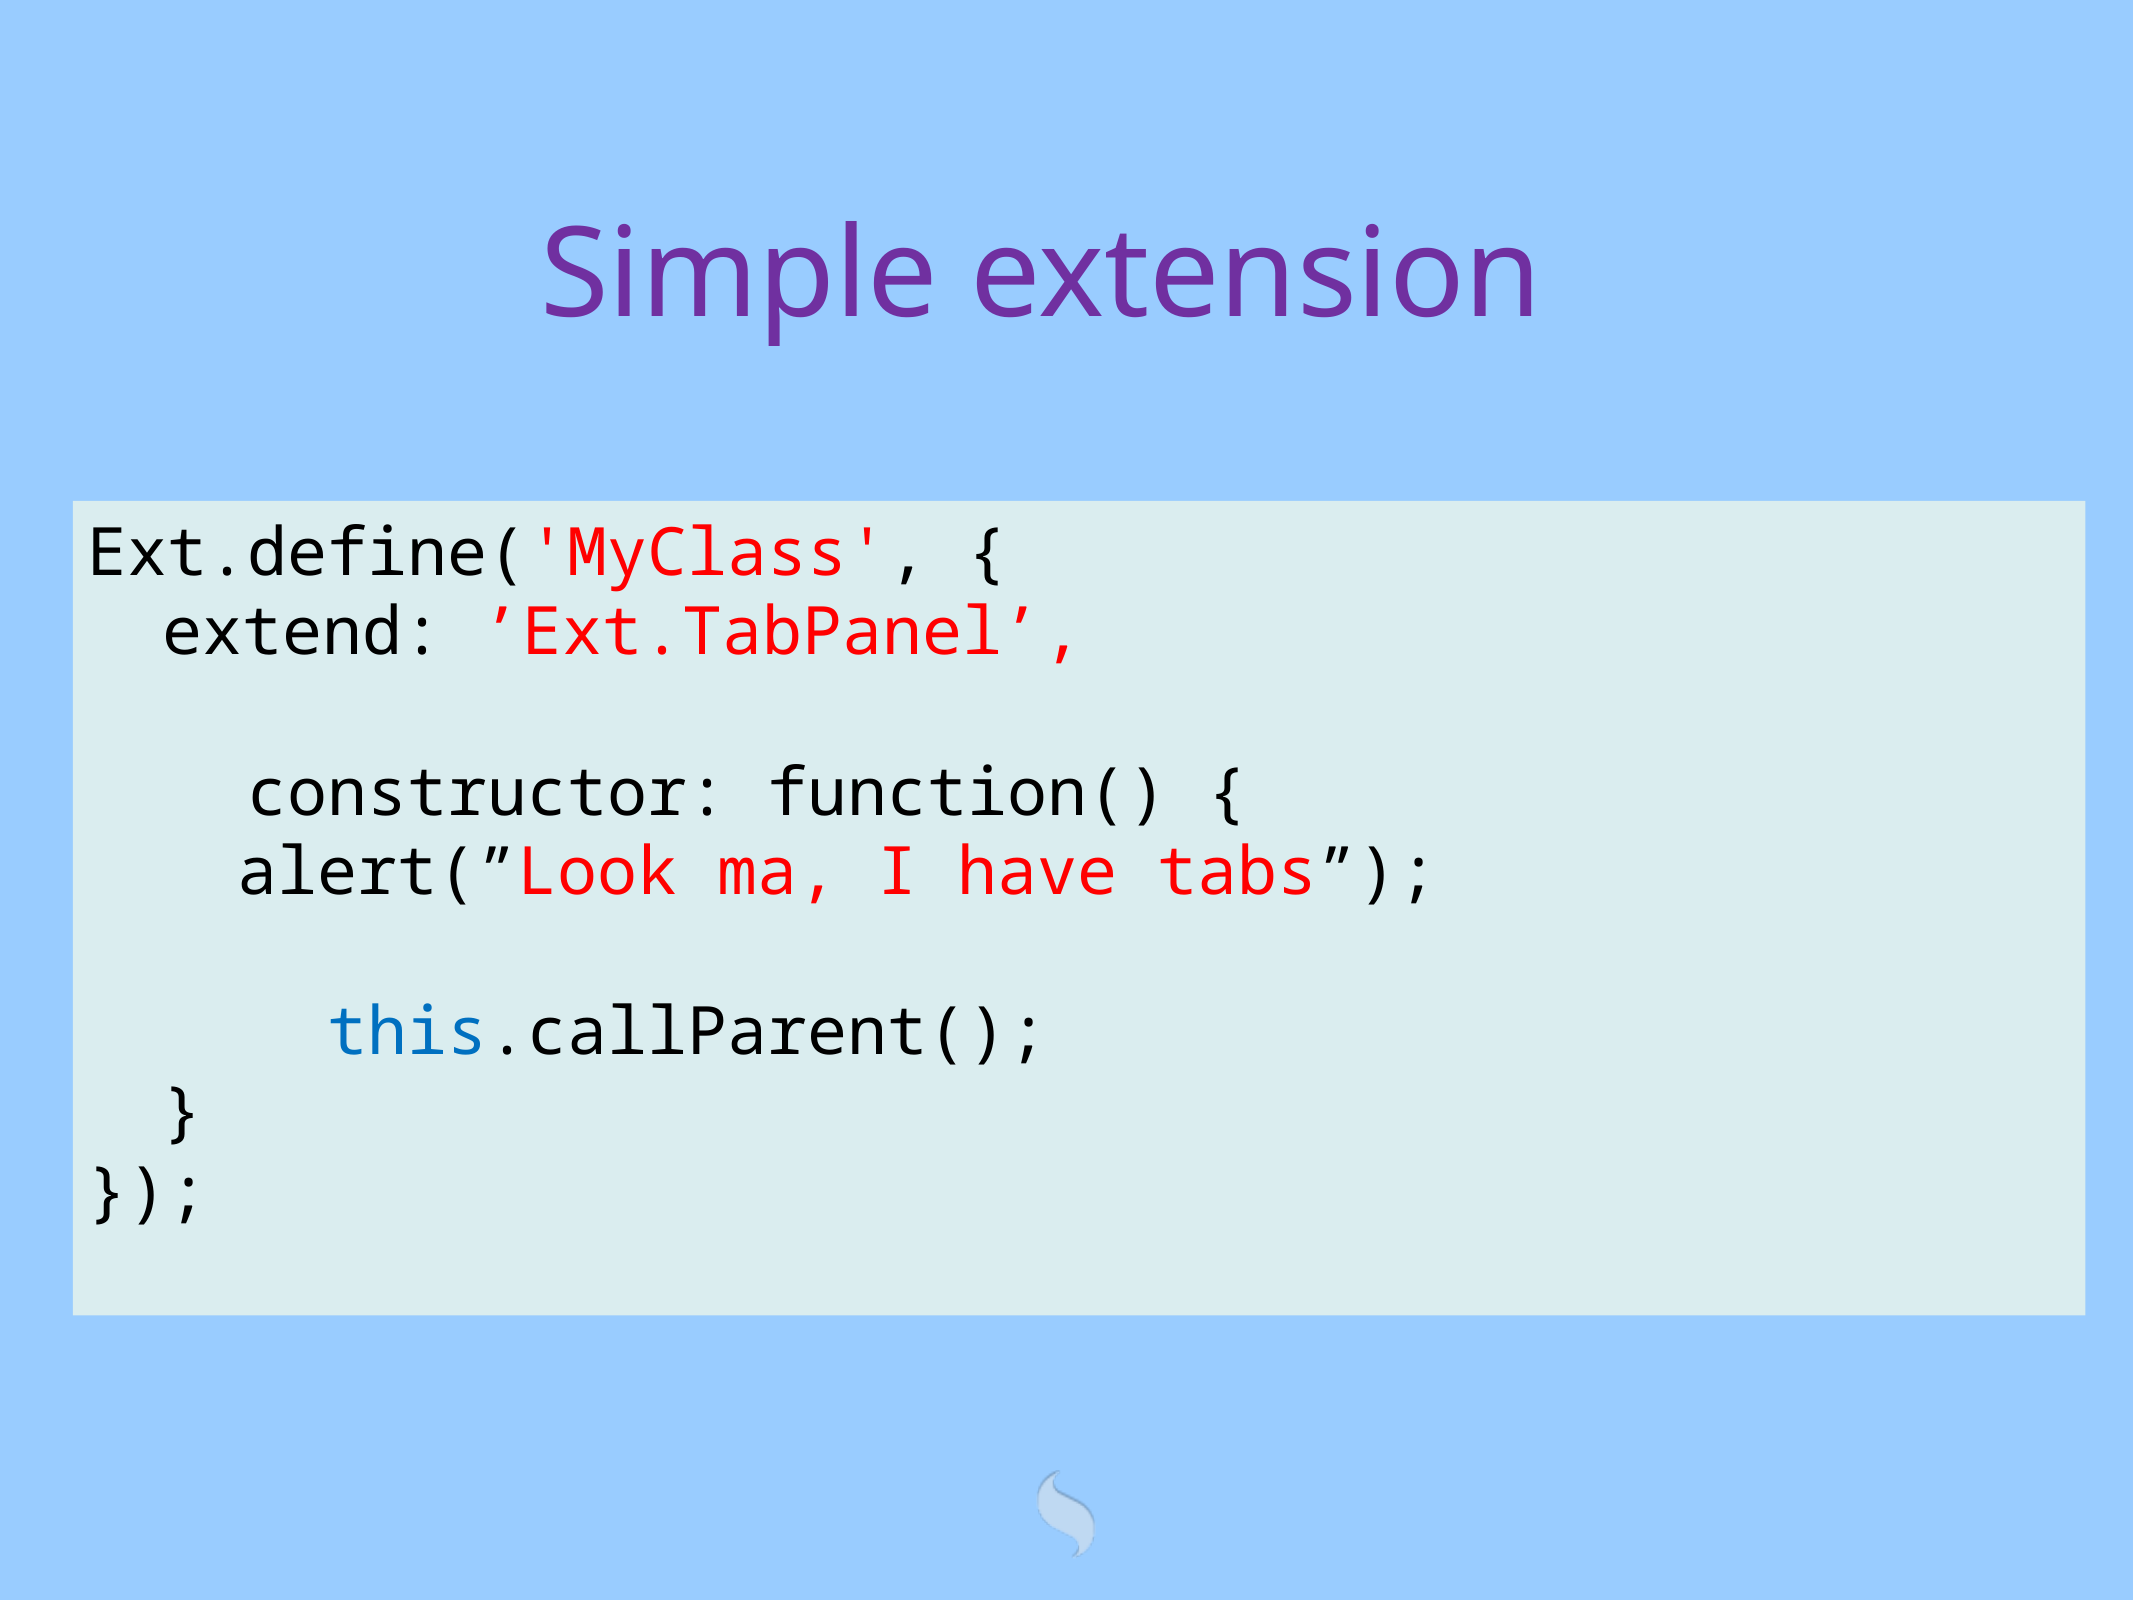

Simple extension
Ext.define('MyClass', {
	extend: ’Ext.TabPanel’,
 constructor: function() {
		alert(”Look ma, I have tabs”);
 this.callParent();
	}
});